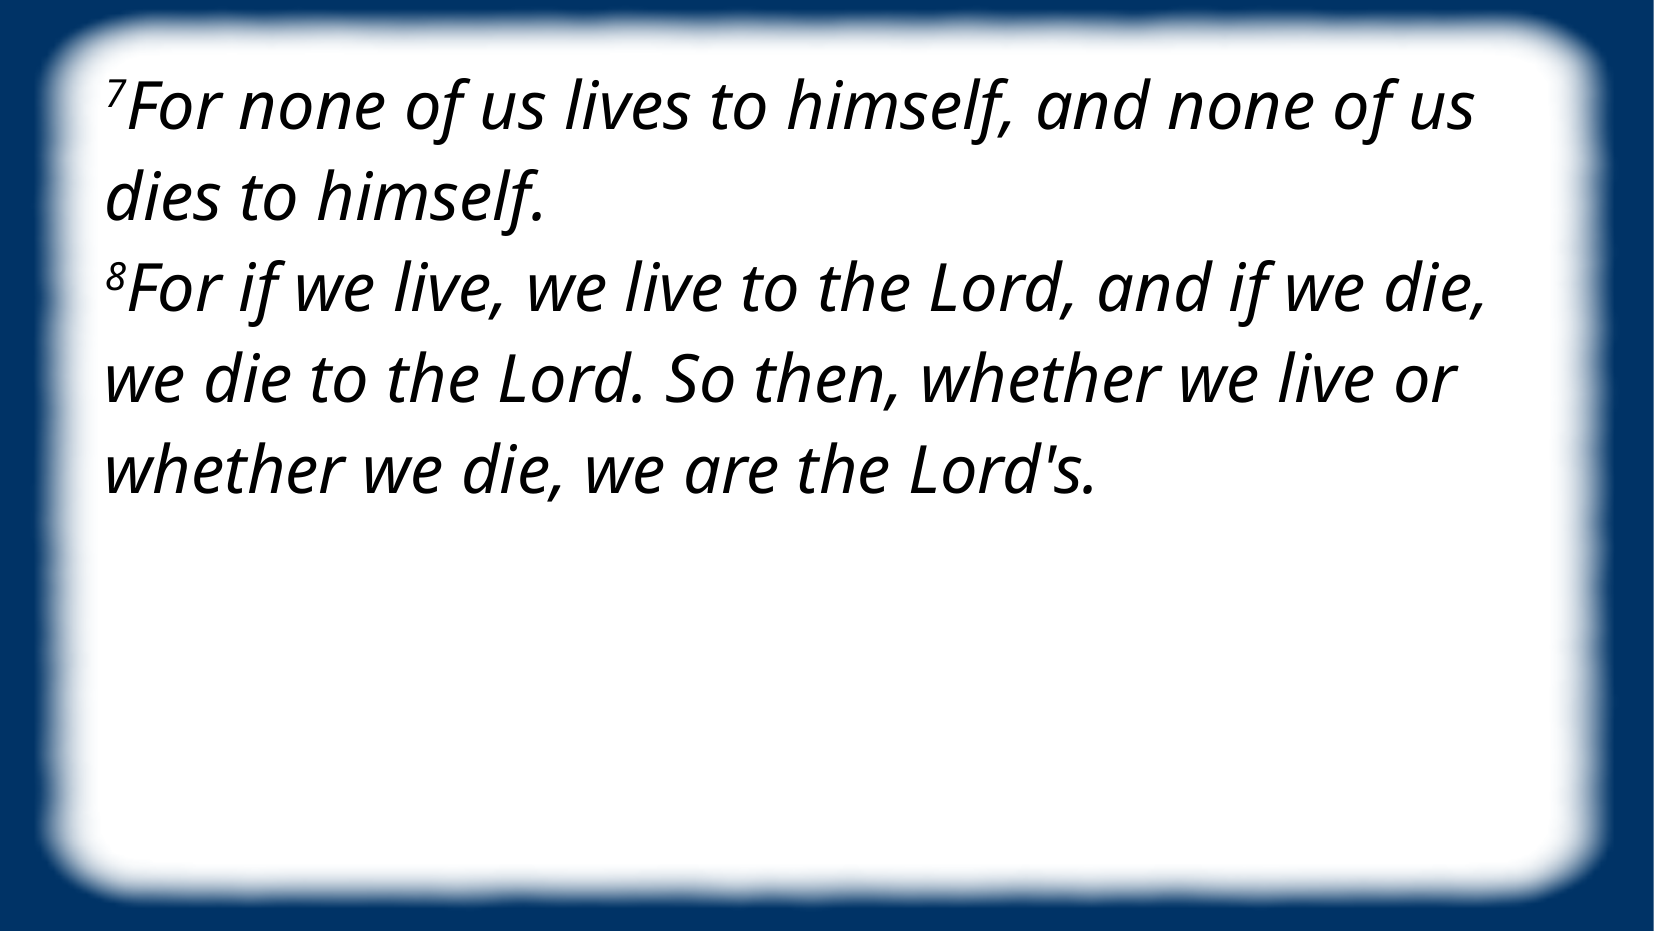

7For none of us lives to himself, and none of us dies to himself.
8For if we live, we live to the Lord, and if we die, we die to the Lord. So then, whether we live or whether we die, we are the Lord's.